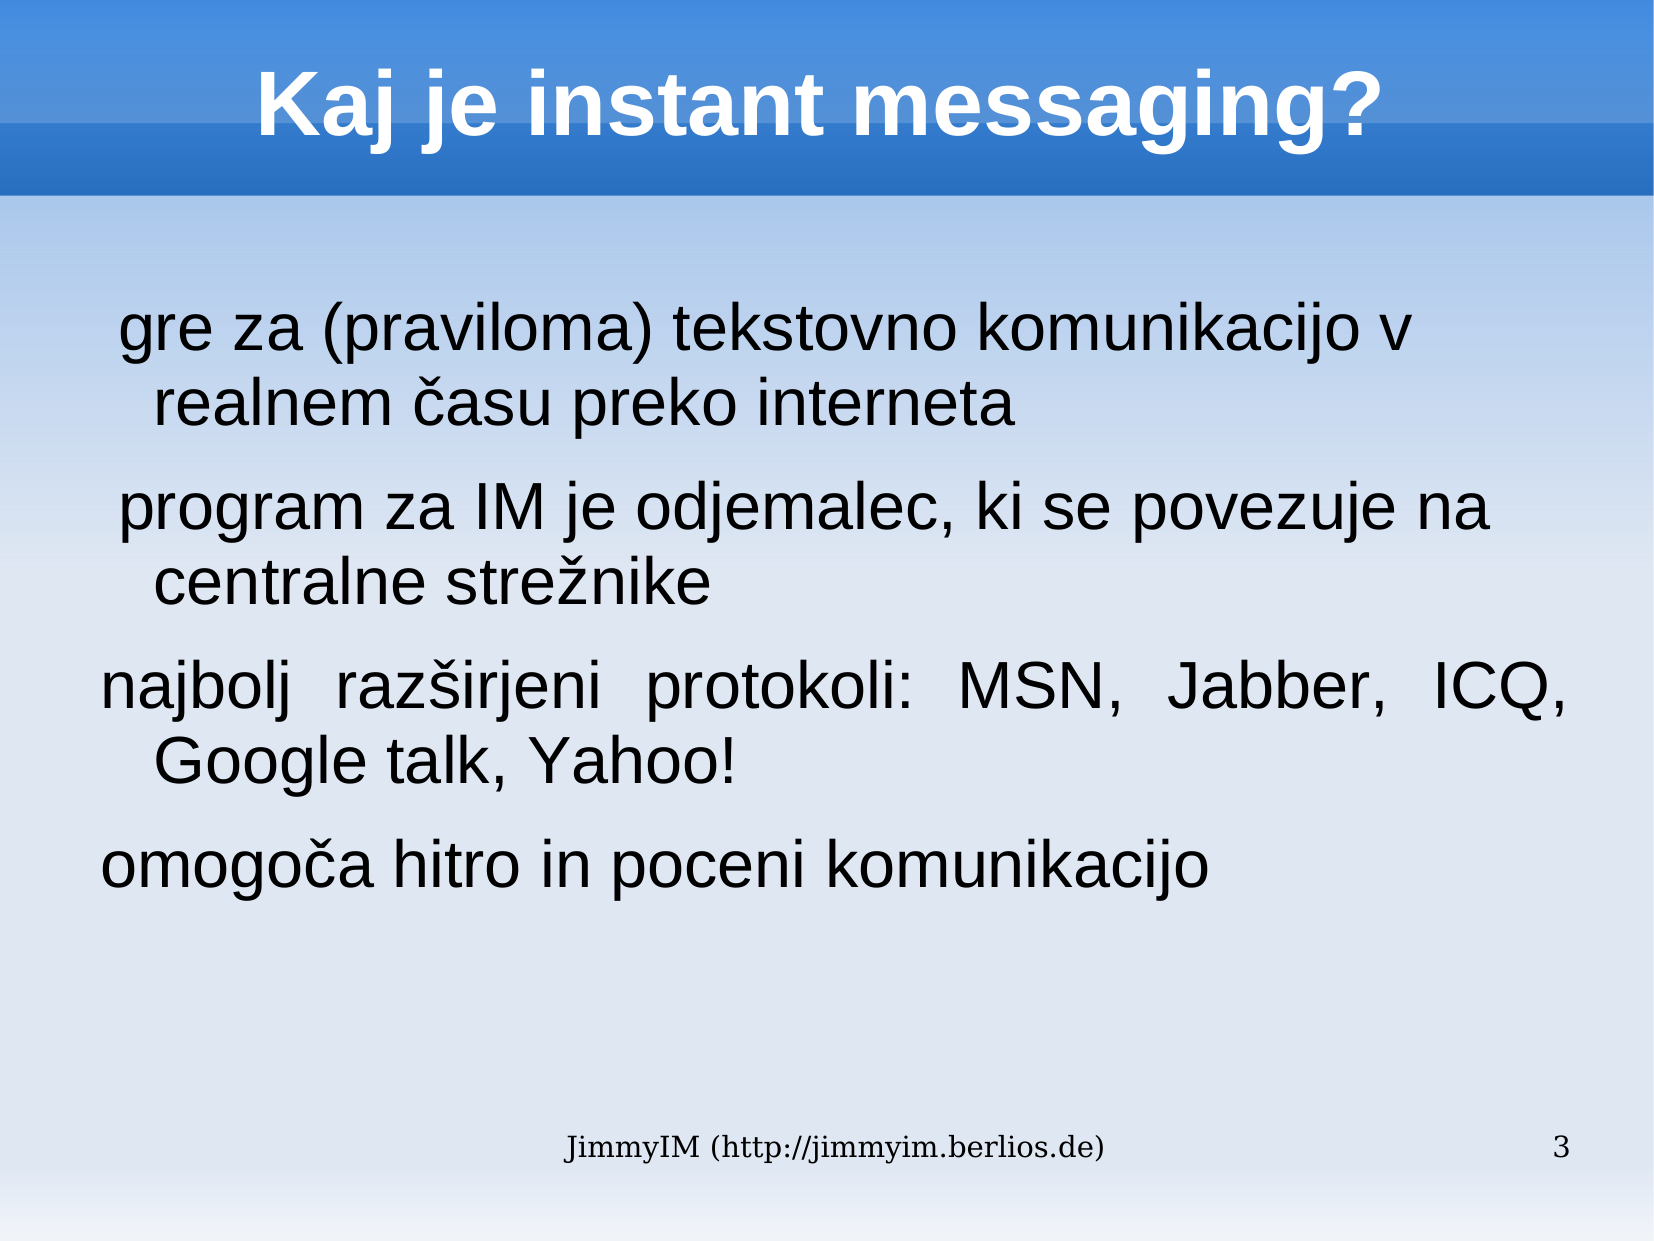

# Kaj je instant messaging?
gre za (praviloma) tekstovno komunikacijo v realnem času preko interneta
program za IM je odjemalec, ki se povezuje na centralne strežnike
najbolj razširjeni protokoli: MSN, Jabber, ICQ, Google talk, Yahoo!
omogoča hitro in poceni komunikacijo
JimmyIM (http://jimmyim.berlios.de)
3